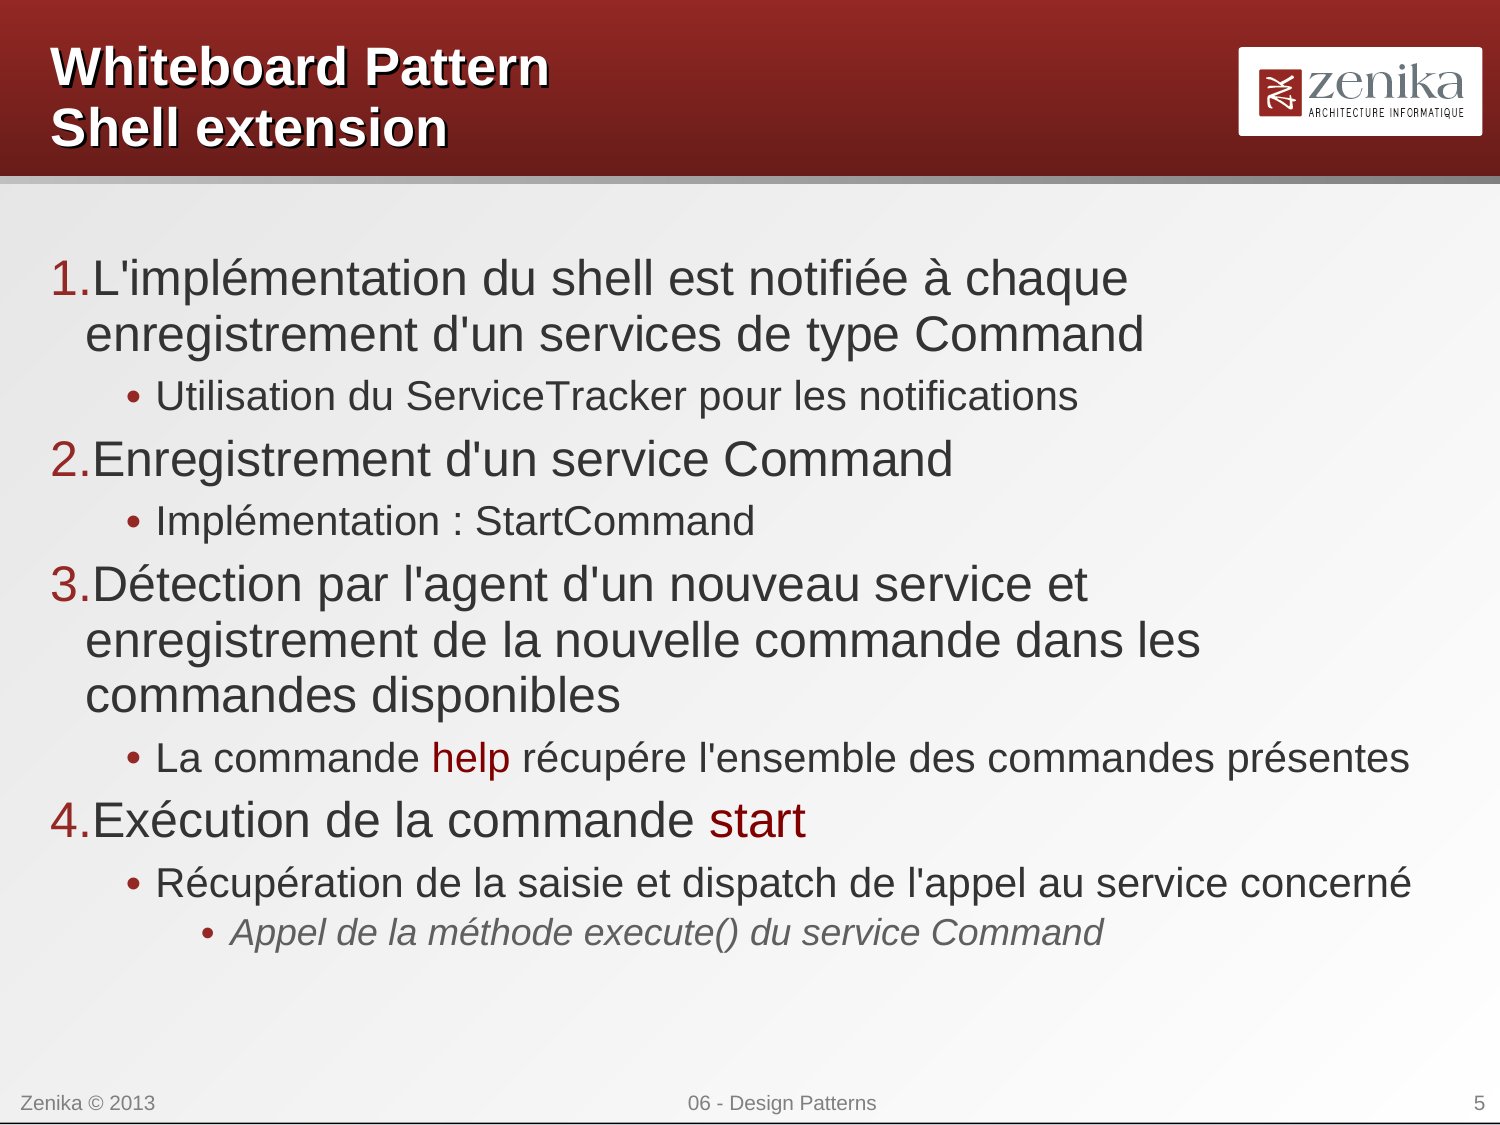

# Whiteboard Pattern Shell extension
L'implémentation du shell est notifiée à chaque enregistrement d'un services de type Command
Utilisation du ServiceTracker pour les notifications
Enregistrement d'un service Command
Implémentation : StartCommand
Détection par l'agent d'un nouveau service et enregistrement de la nouvelle commande dans les commandes disponibles
La commande help récupére l'ensemble des commandes présentes
Exécution de la commande start
Récupération de la saisie et dispatch de l'appel au service concerné
Appel de la méthode execute() du service Command